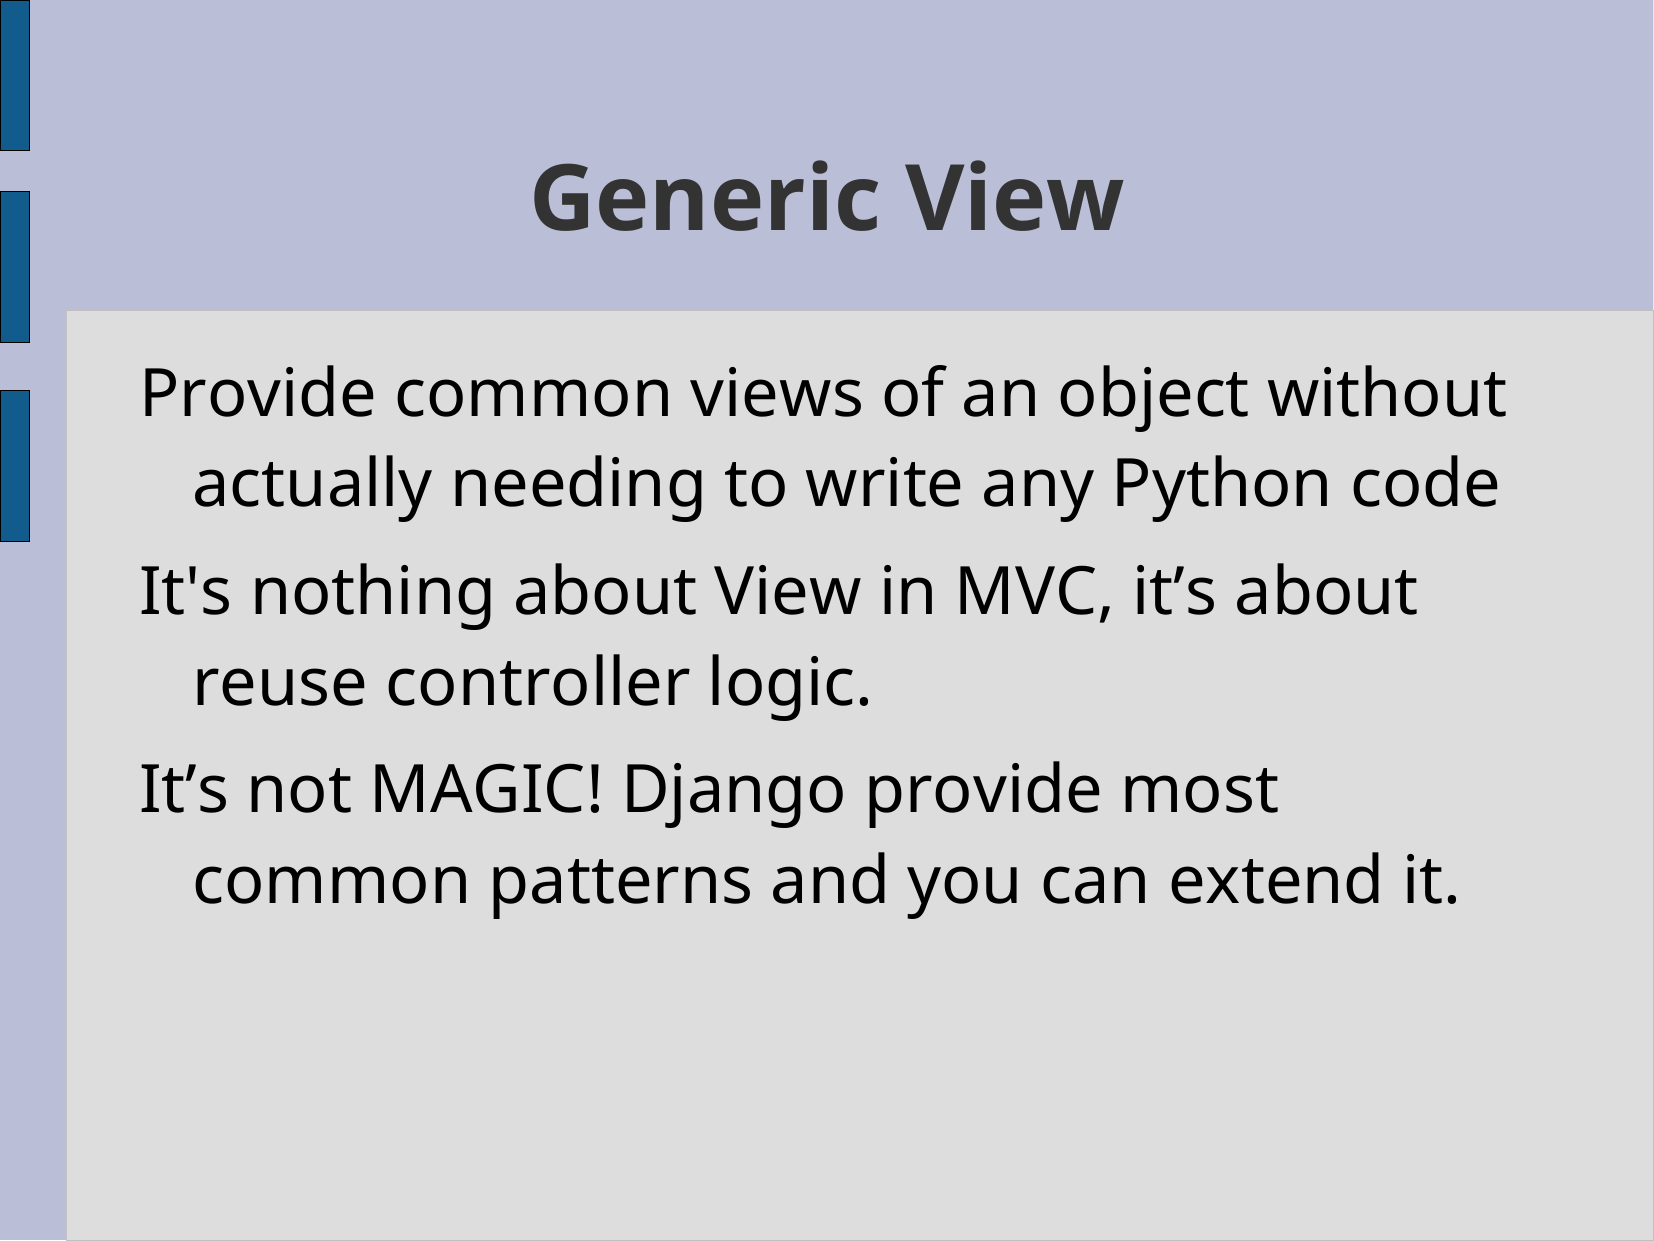

# Generic View
Provide common views of an object without actually needing to write any Python code
It's nothing about View in MVC, it’s about reuse controller logic.
It’s not MAGIC! Django provide most common patterns and you can extend it.